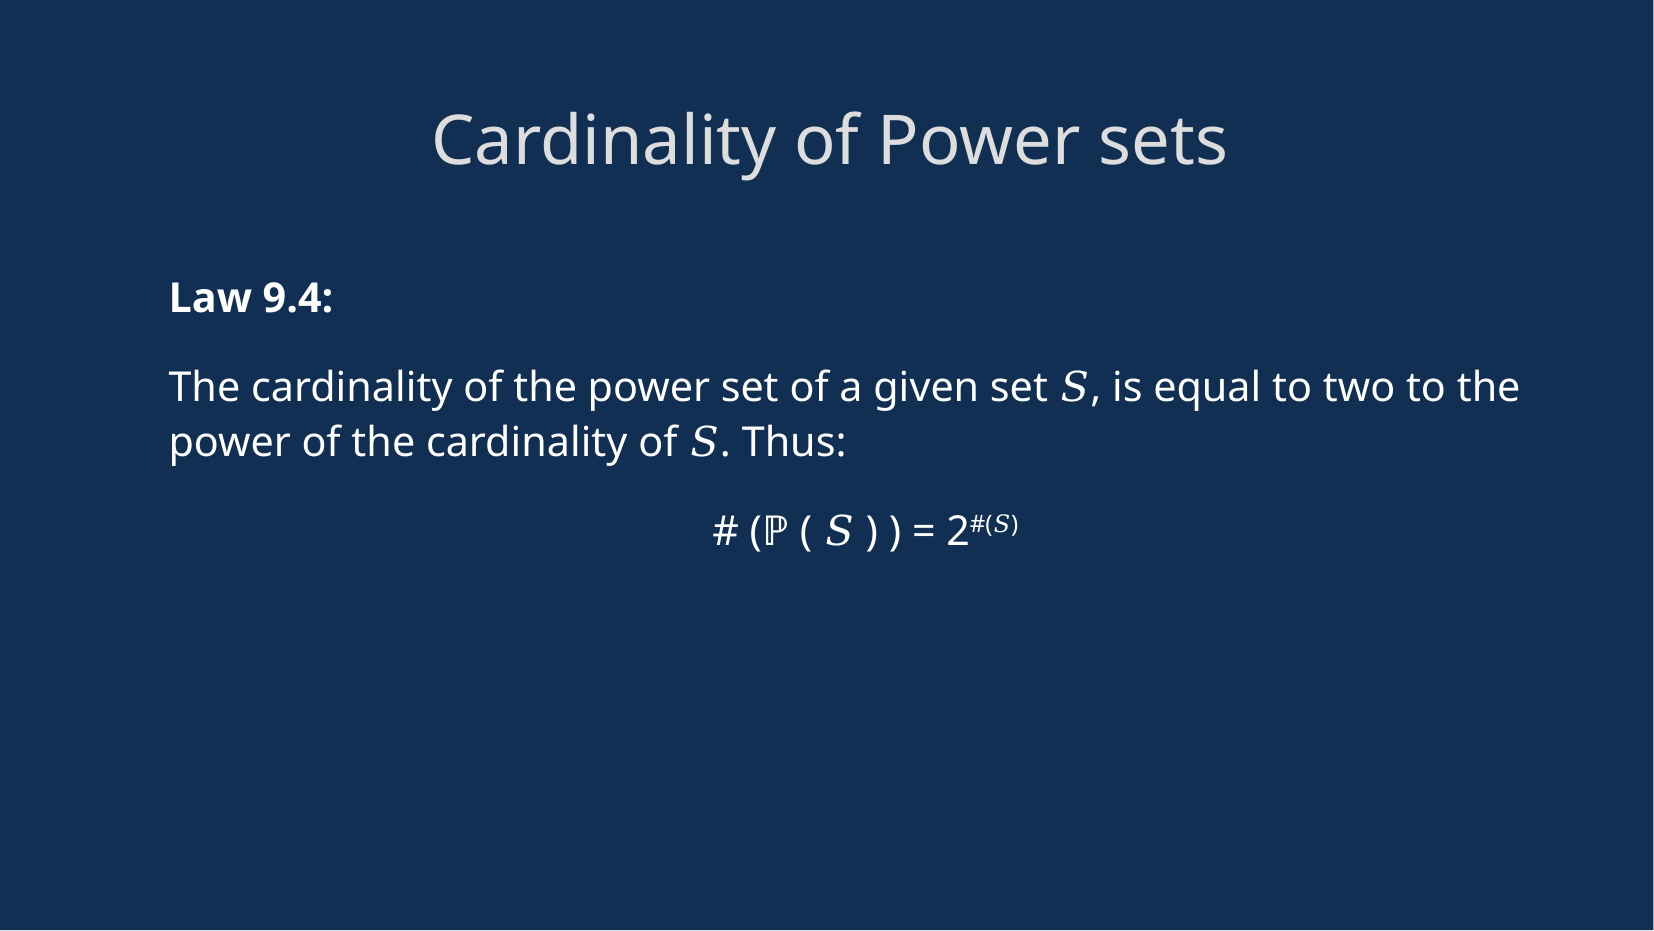

# Cardinality of Power sets
Law 9.4:
The cardinality of the power set of a given set 𝑆, is equal to two to the power of the cardinality of 𝑆. Thus:
# (ℙ ( 𝑆 ) ) = 2#(𝑆)